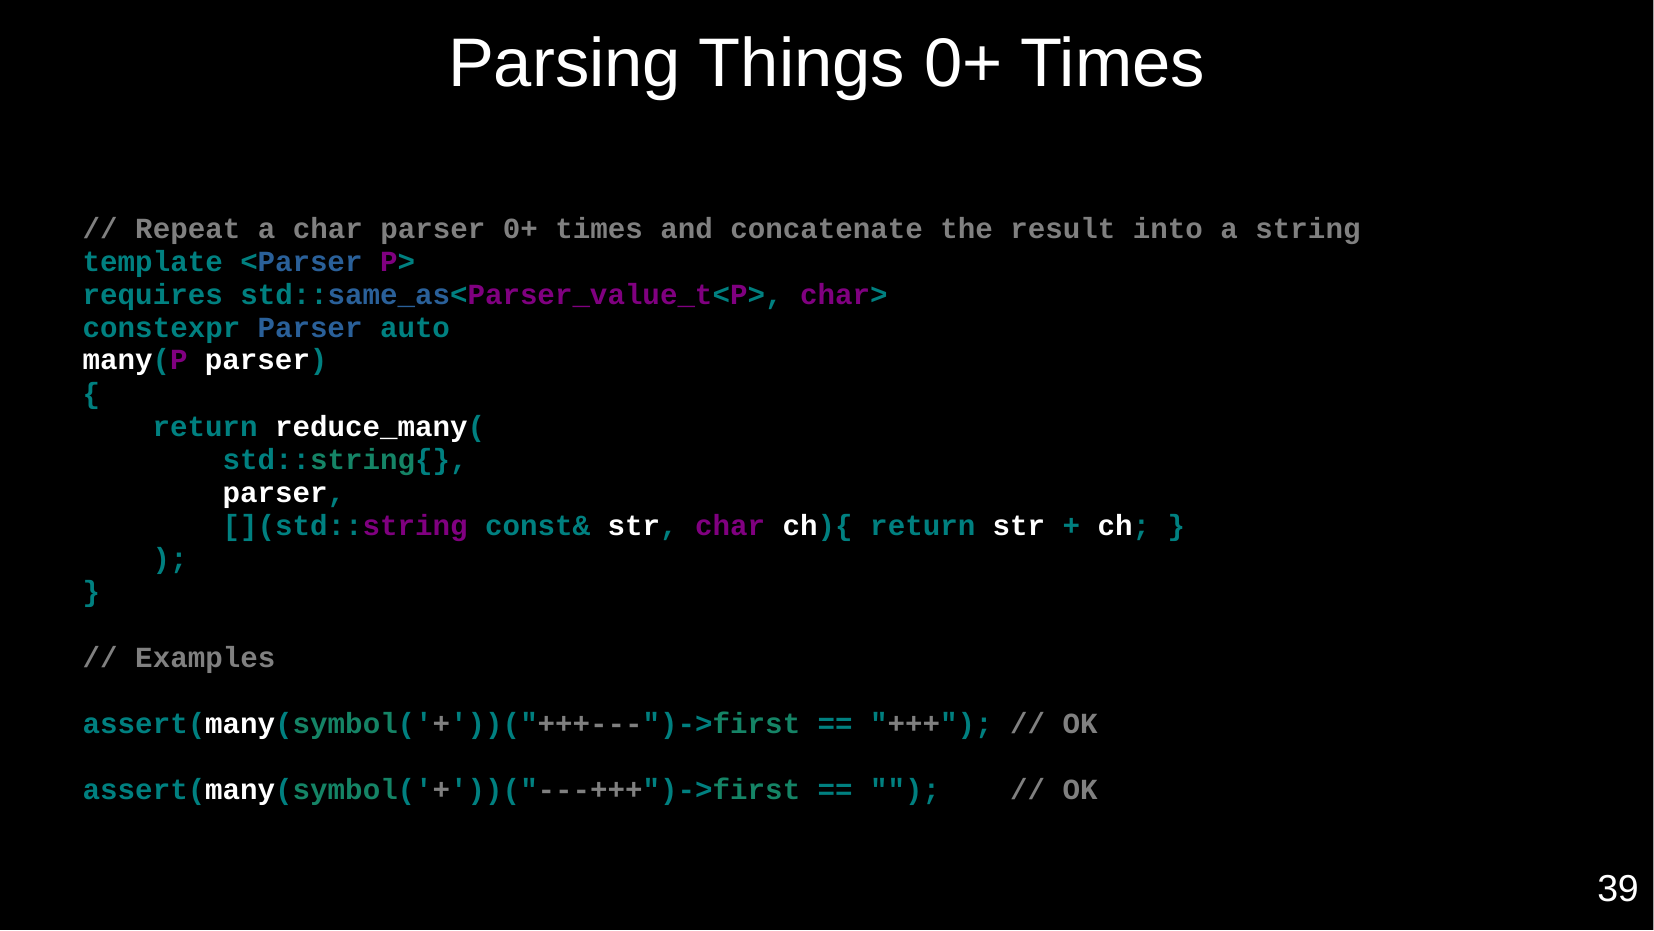

Parsing Things 0+ Times
# // Repeat a char parser 0+ times and concatenate the result into a string
template <Parser P>
requires std::same_as<Parser_value_t<P>, char>
constexpr Parser auto
many(P parser)
{
 return reduce_many(
 std::string{},
 parser,
 [](std::string const& str, char ch){ return str + ch; }
 );
}
// Examples
assert(many(symbol('+'))("+++---")->first == "+++"); // OK
assert(many(symbol('+'))("---+++")->first == ""); // OK